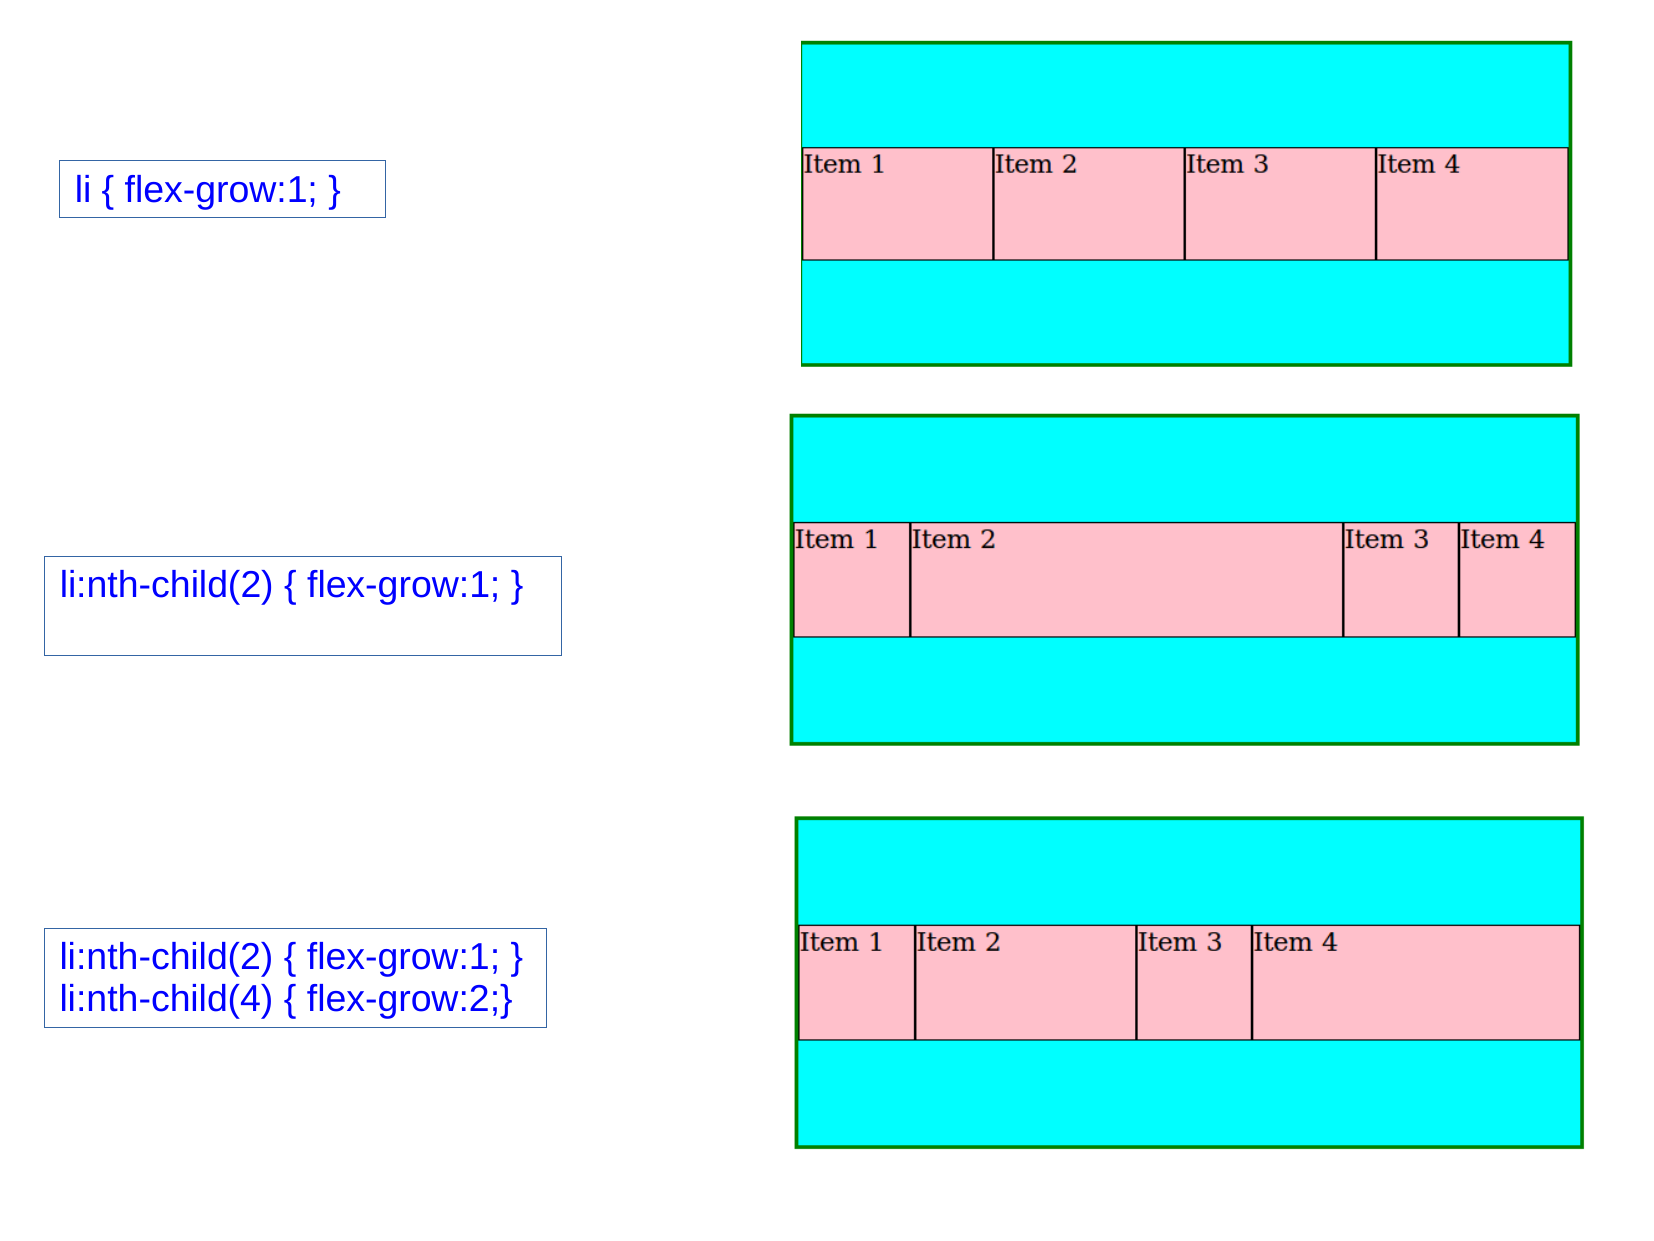

li { flex-grow:1; }
li:nth-child(2) { flex-grow:1; }
li:nth-child(2) { flex-grow:1; }
li:nth-child(4) { flex-grow:2;}